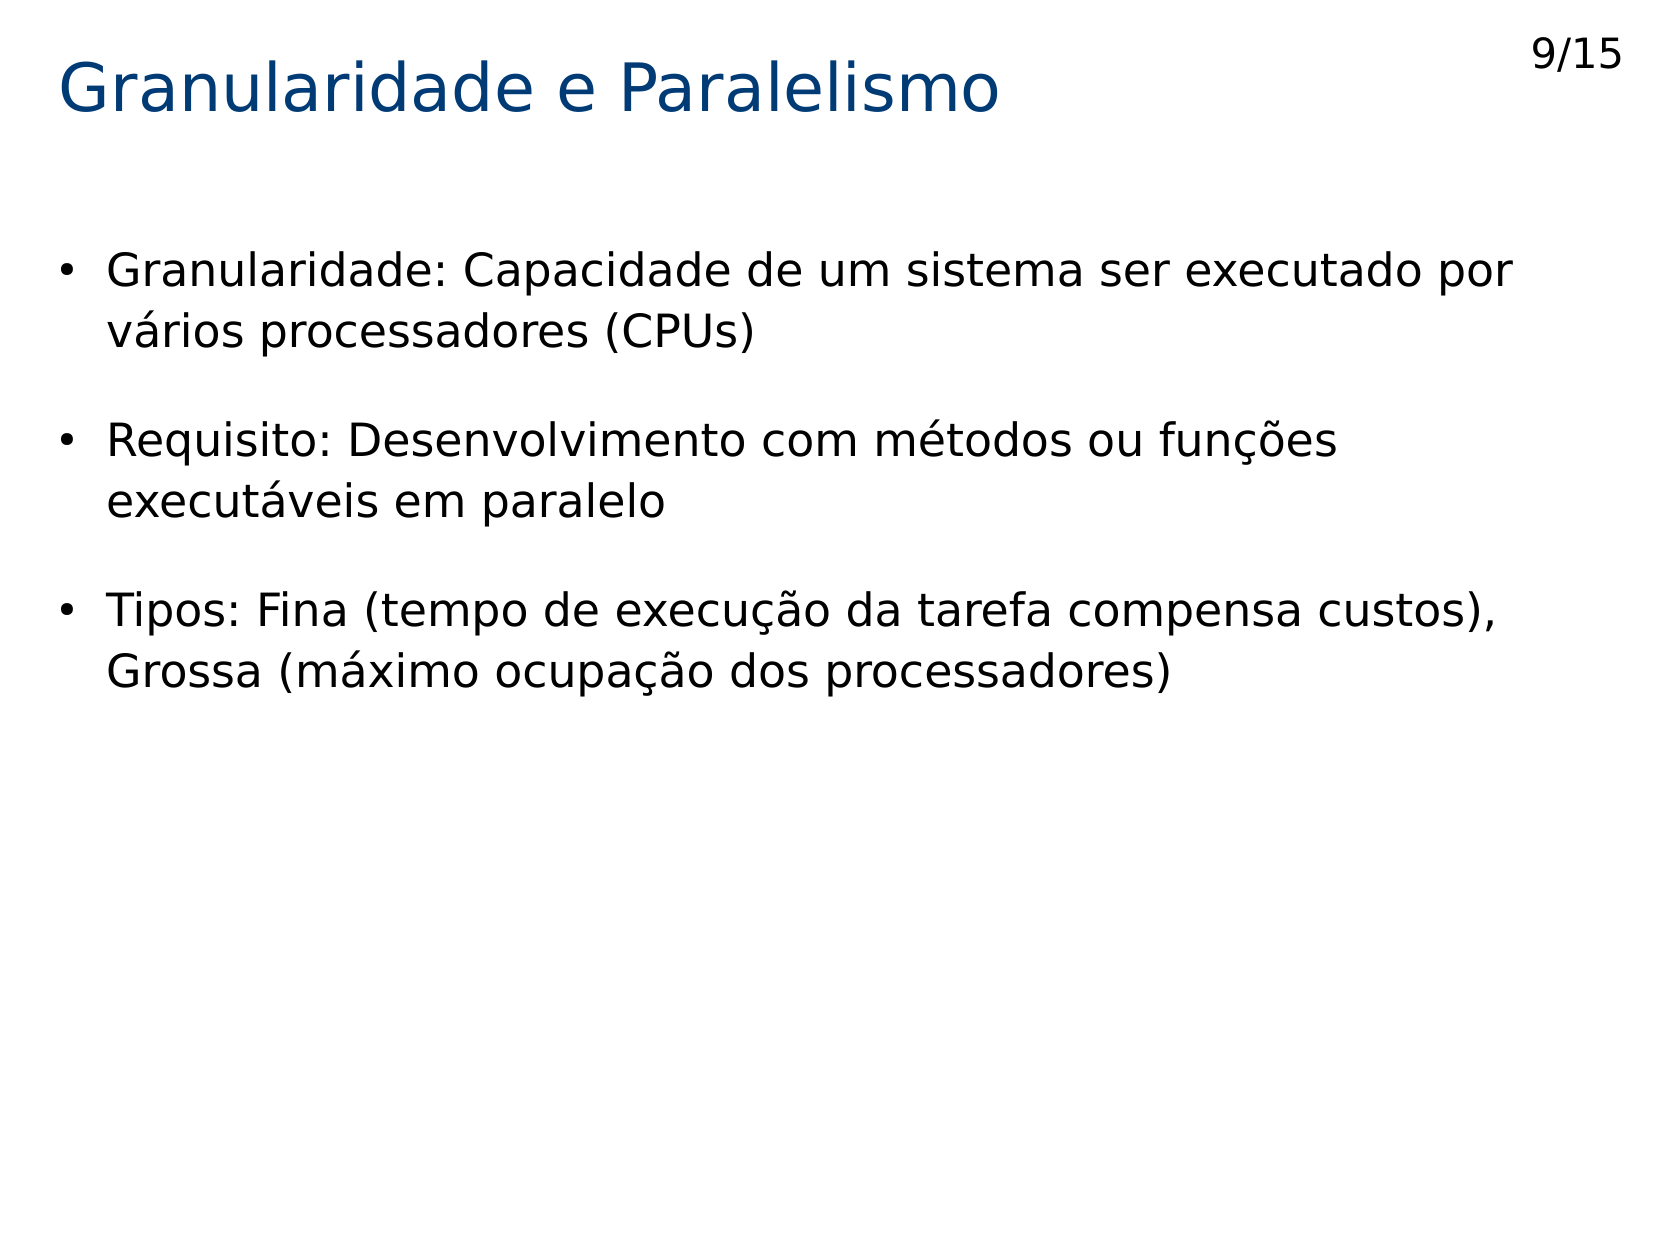

# Granularidade e Paralelismo
9
Granularidade: Capacidade de um sistema ser executado por vários processadores (CPUs)
Requisito: Desenvolvimento com métodos ou funções executáveis em paralelo
Tipos: Fina (tempo de execução da tarefa compensa custos), Grossa (máximo ocupação dos processadores)